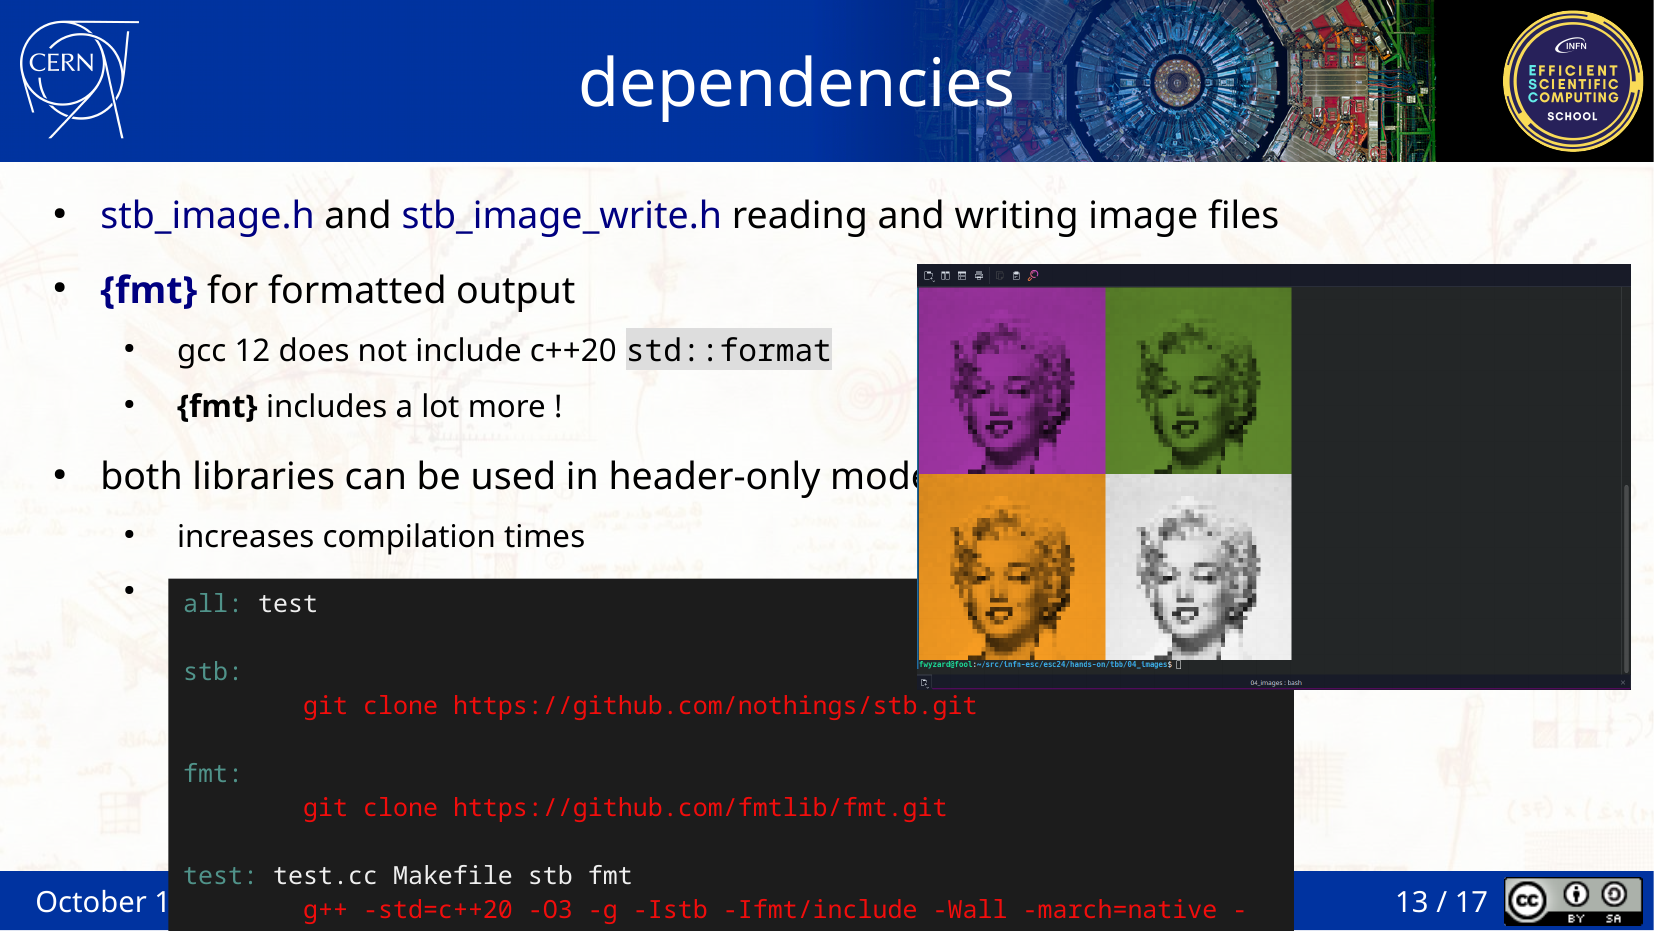

# dependencies
stb_image.h and stb_image_write.h reading and writing image files
{fmt} for formatted output
gcc 12 does not include c++20 std::format
{fmt} includes a lot more !
both libraries can be used in header-only mode
increases compilation times
easier to set up
all: test
stb:
 git clone https://github.com/nothings/stb.git
fmt:
 git clone https://github.com/fmtlib/fmt.git
test: test.cc Makefile stb fmt
 g++ -std=c++20 -O3 -g -Istb -Ifmt/include -Wall -march=native -ltbb $< -o $@
October 10ᵗʰ, 2024
Introduction to parallelism in C++ with Intel Threading Building Blocks
13